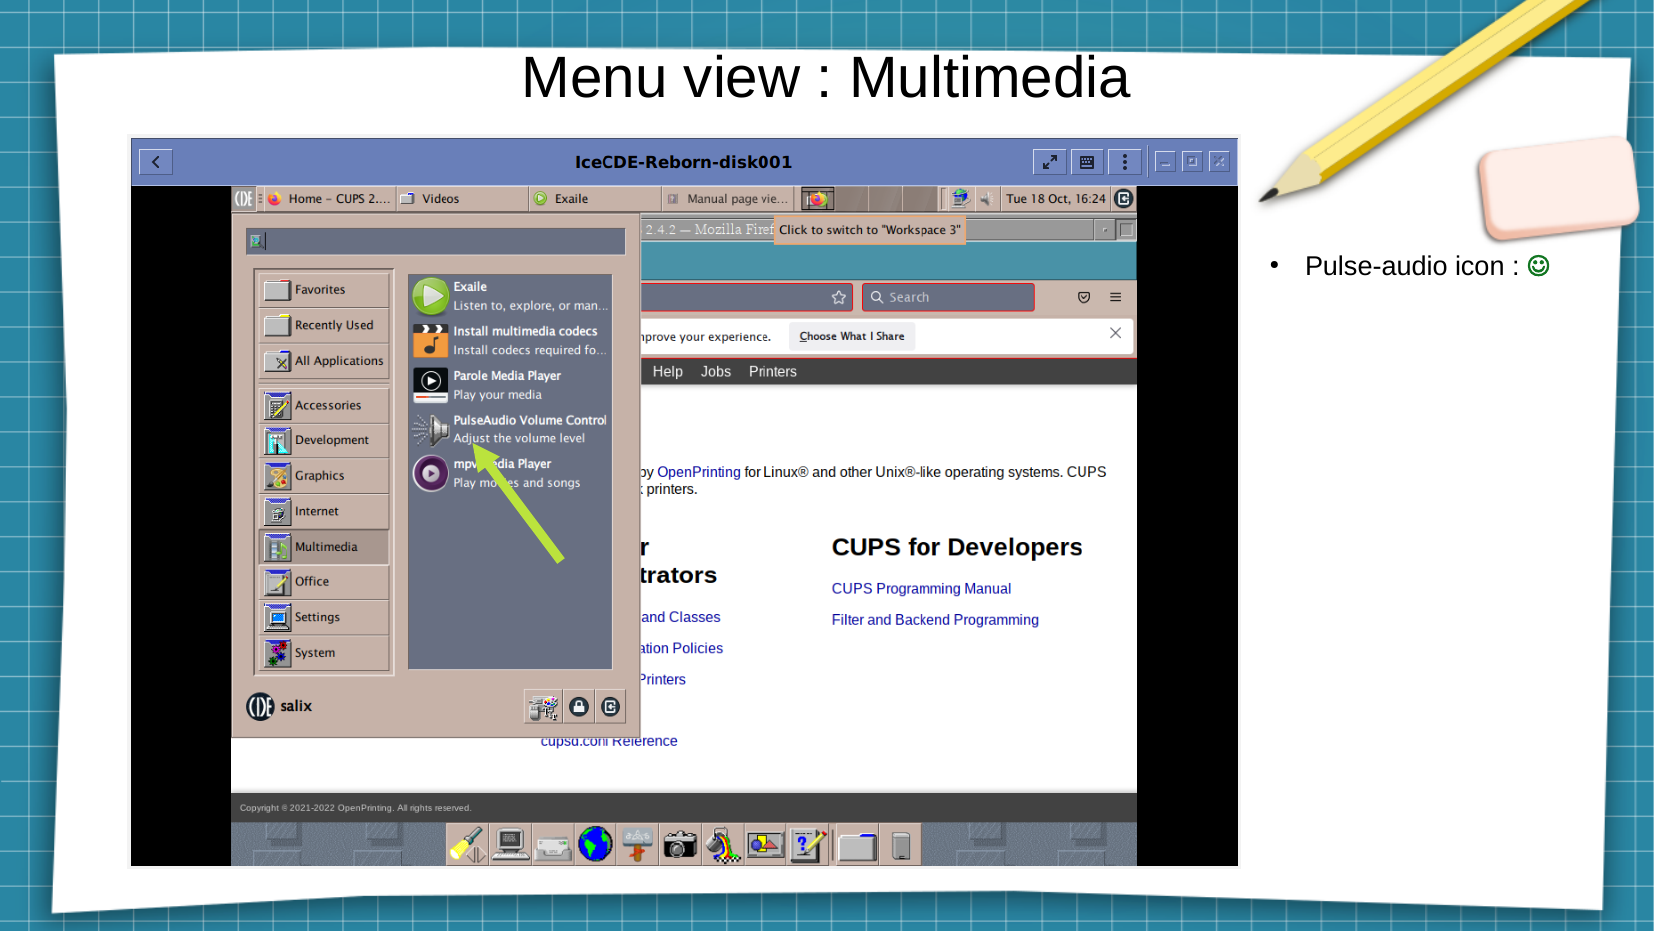

# Menu view : Multimedia
Pulse-audio icon : ☺